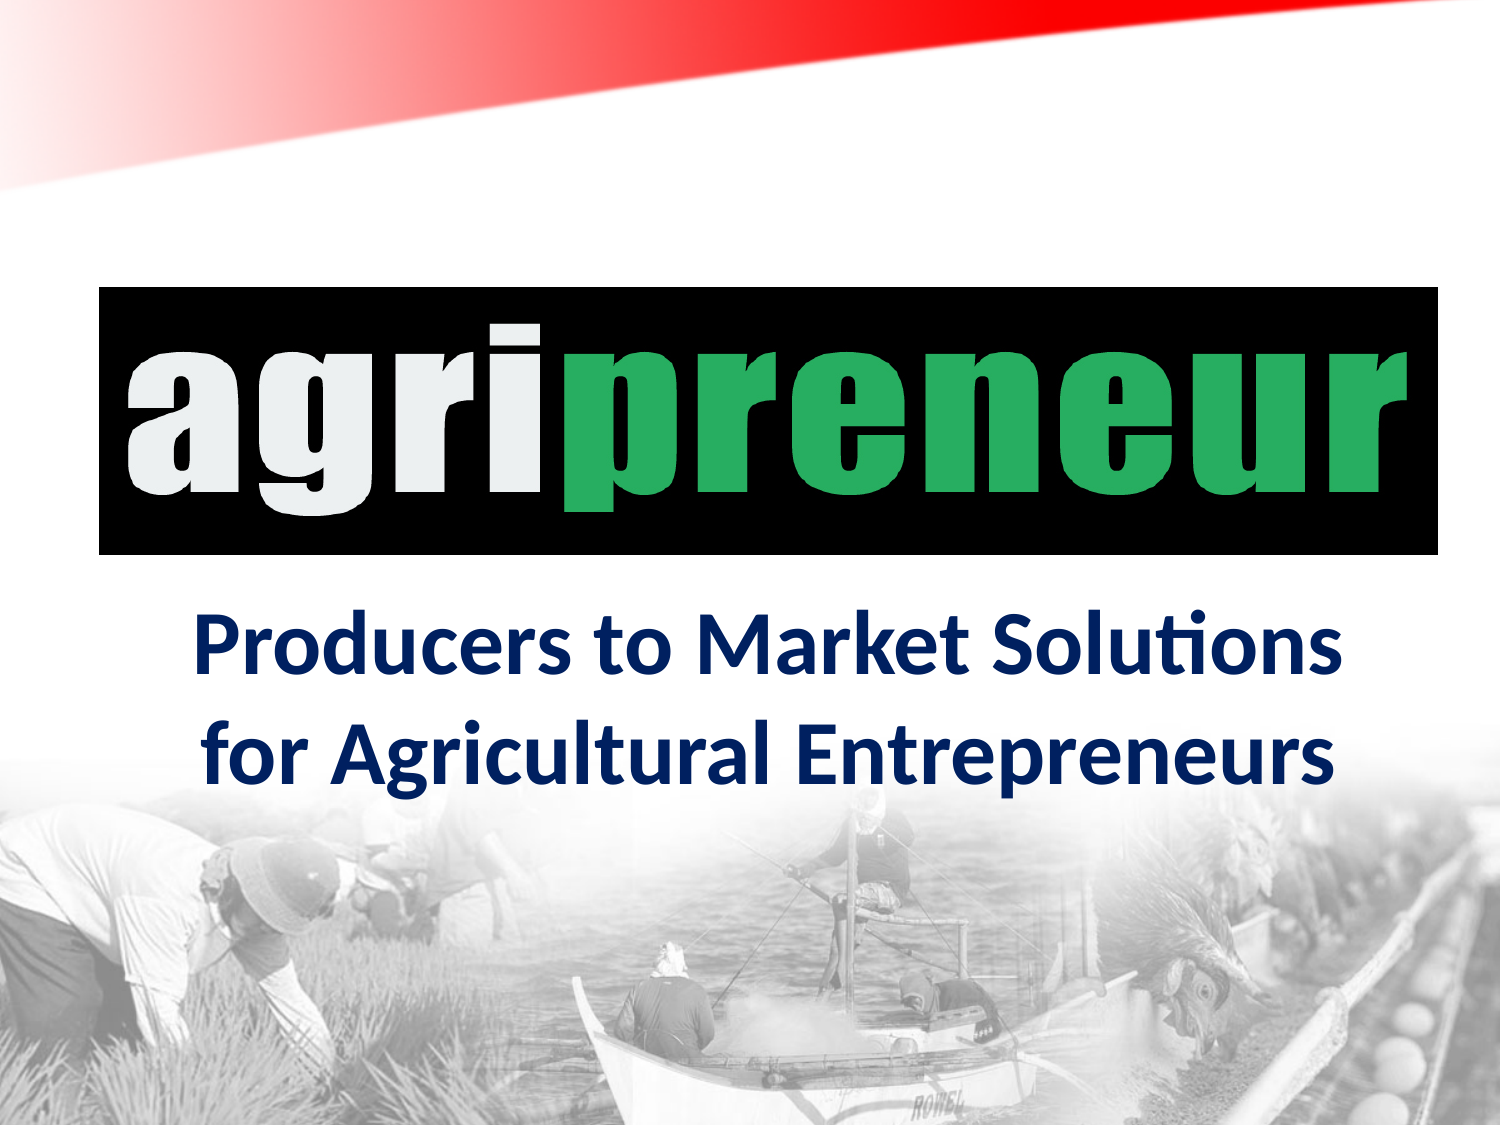

Producers to Market Solutions for Agricultural Entrepreneurs